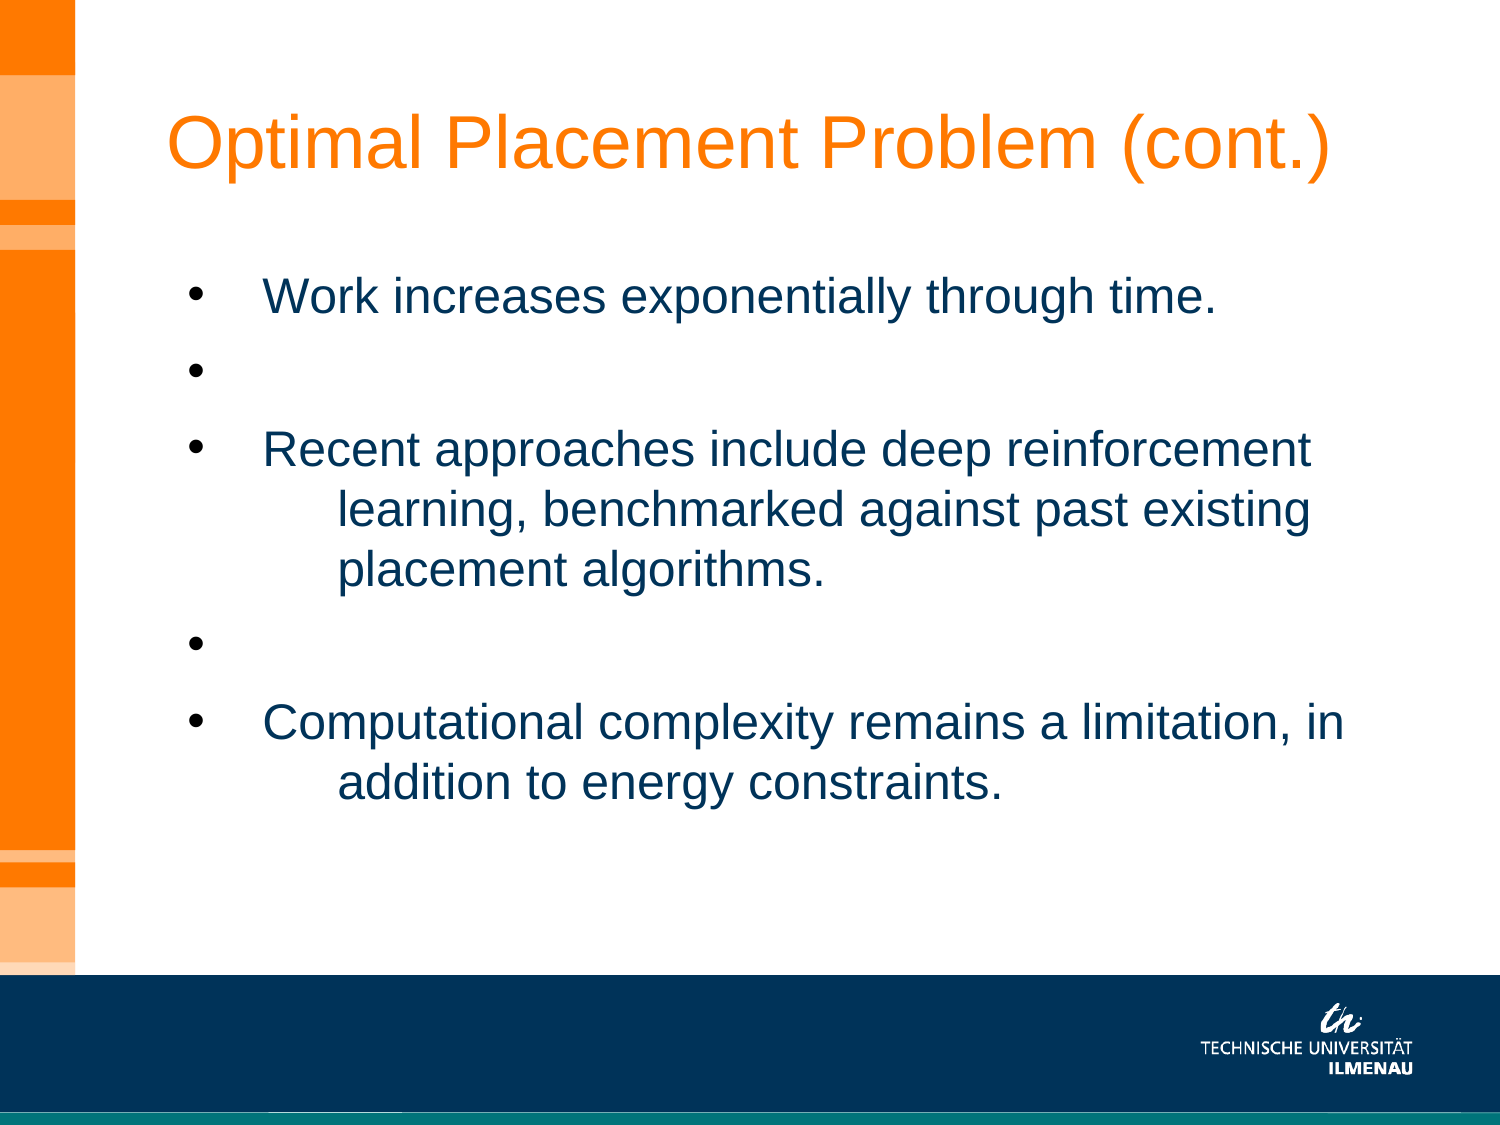

# Optimal Placement Problem (cont.)
Work increases exponentially through time.
Recent approaches include deep reinforcement learning, benchmarked against past existing placement algorithms.
Computational complexity remains a limitation, in addition to energy constraints.